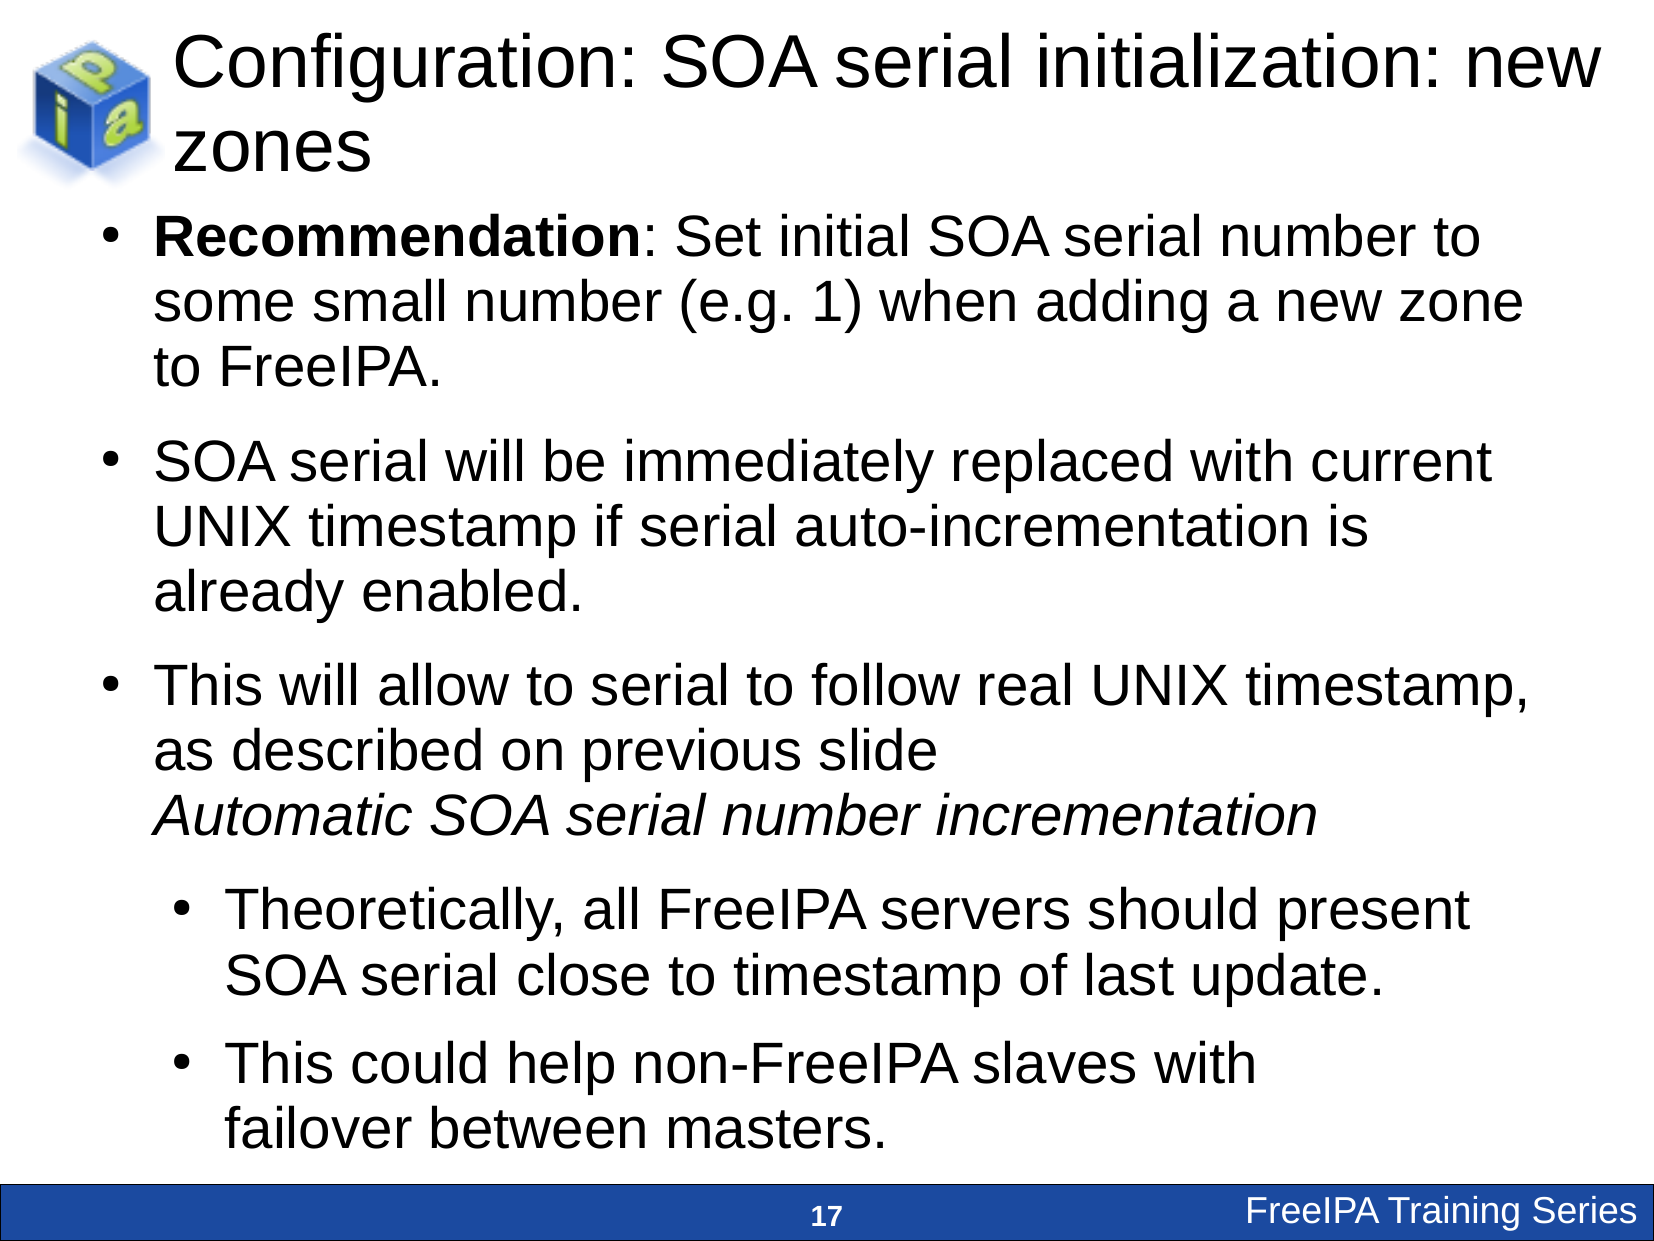

# Configuration: SOA serial initialization: new zones
Recommendation: Set initial SOA serial number to some small number (e.g. 1) when adding a new zone to FreeIPA.
SOA serial will be immediately replaced with current UNIX timestamp if serial auto-incrementation is already enabled.
This will allow to serial to follow real UNIX timestamp, as described on previous slide Automatic SOA serial number incrementation
Theoretically, all FreeIPA servers should present SOA serial close to timestamp of last update.
This could help non-FreeIPA slaves with
failover between masters.
17